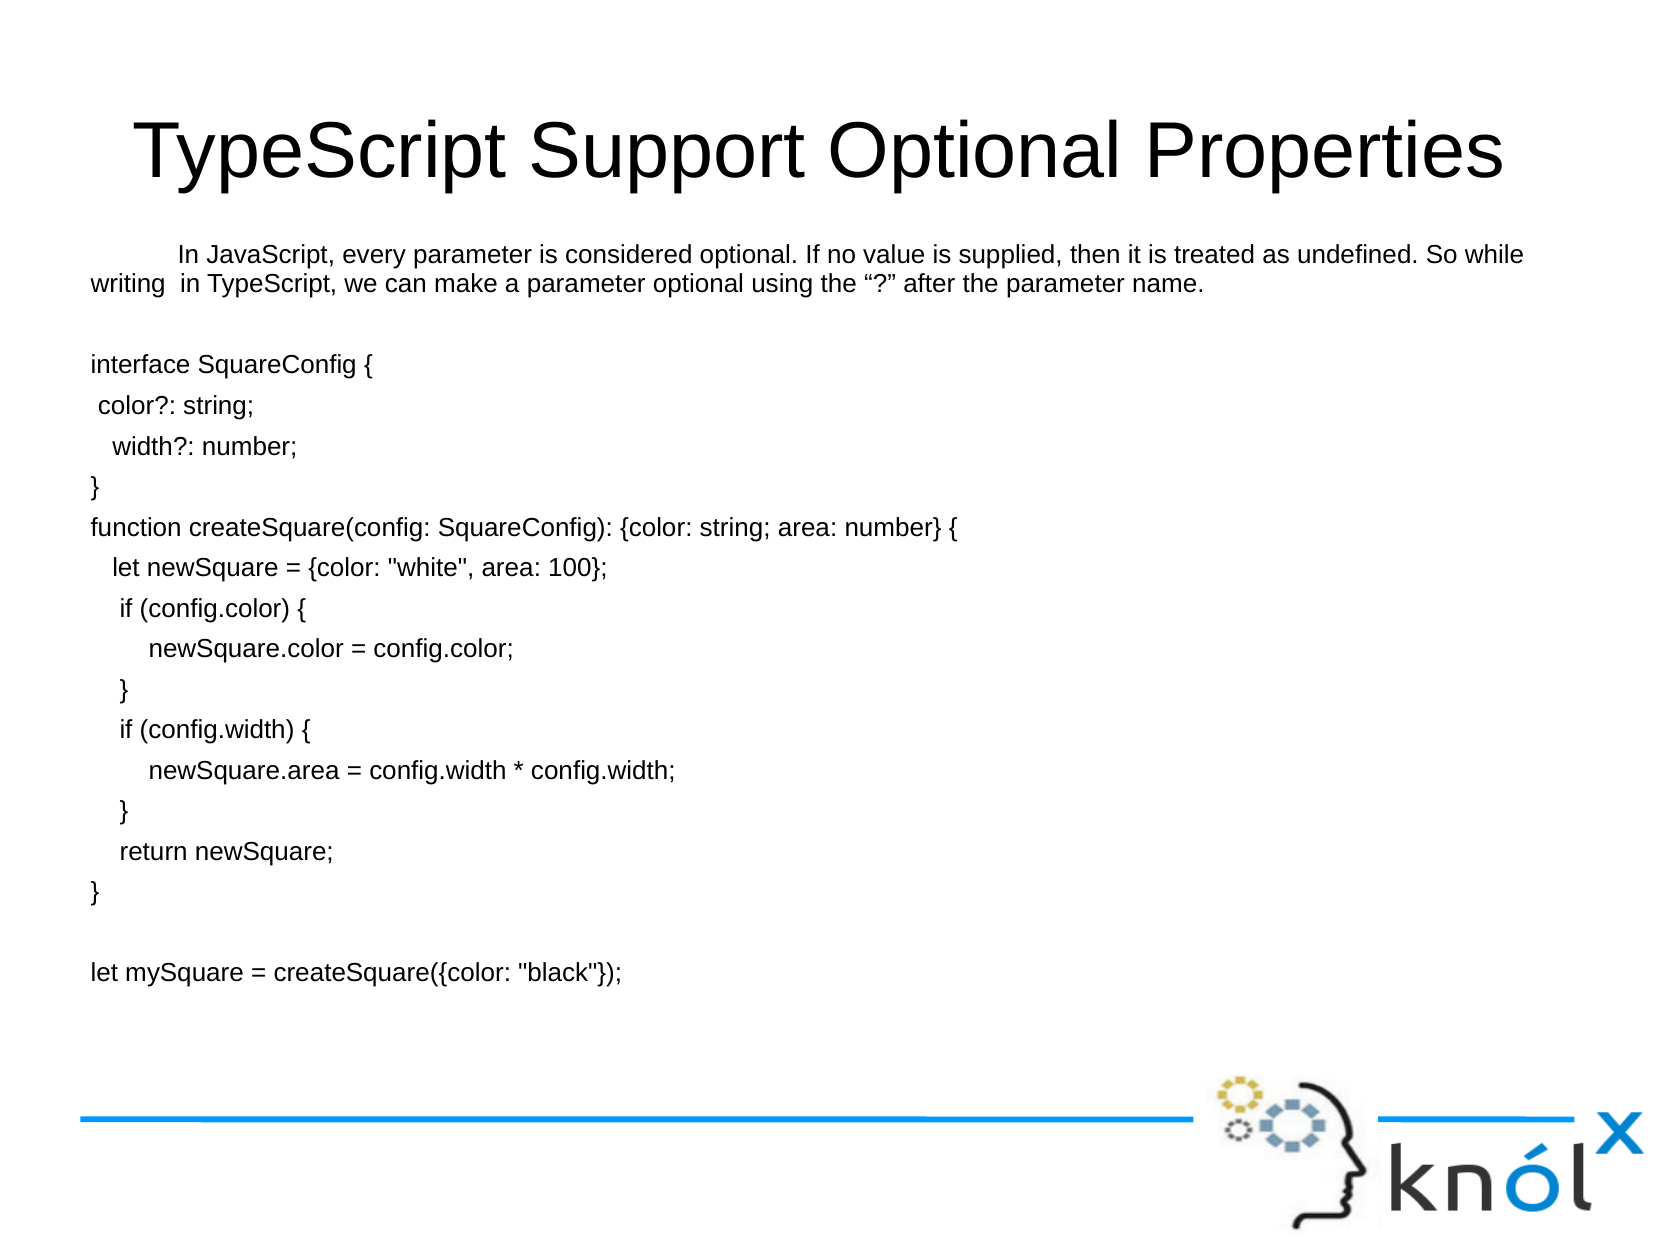

# TypeScript Support Optional Properties
 In JavaScript, every parameter is considered optional. If no value is supplied, then it is treated as undefined. So while writing in TypeScript, we can make a parameter optional using the “?” after the parameter name.
interface SquareConfig {
 color?: string;
 width?: number;
}
function createSquare(config: SquareConfig): {color: string; area: number} {
 let newSquare = {color: "white", area: 100};
 if (config.color) {
 newSquare.color = config.color;
 }
 if (config.width) {
 newSquare.area = config.width * config.width;
 }
 return newSquare;
}
let mySquare = createSquare({color: "black"});